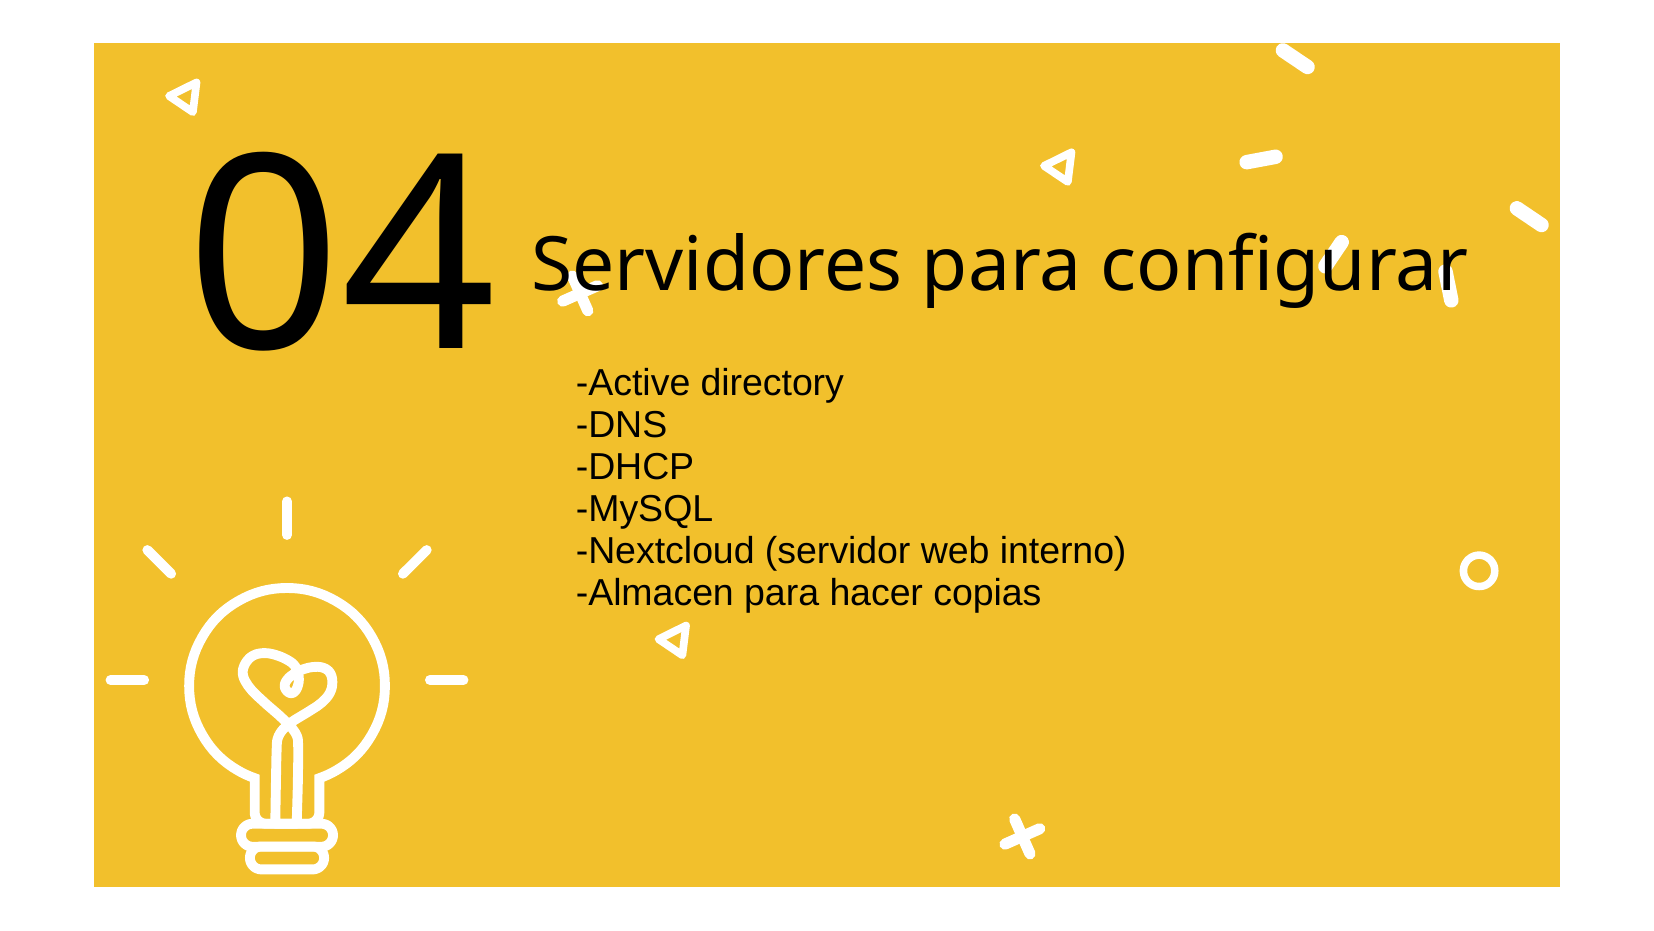

04
# Servidores para configurar
-Active directory
-DNS
-DHCP
-MySQL
-Nextcloud (servidor web interno)
-Almacen para hacer copias